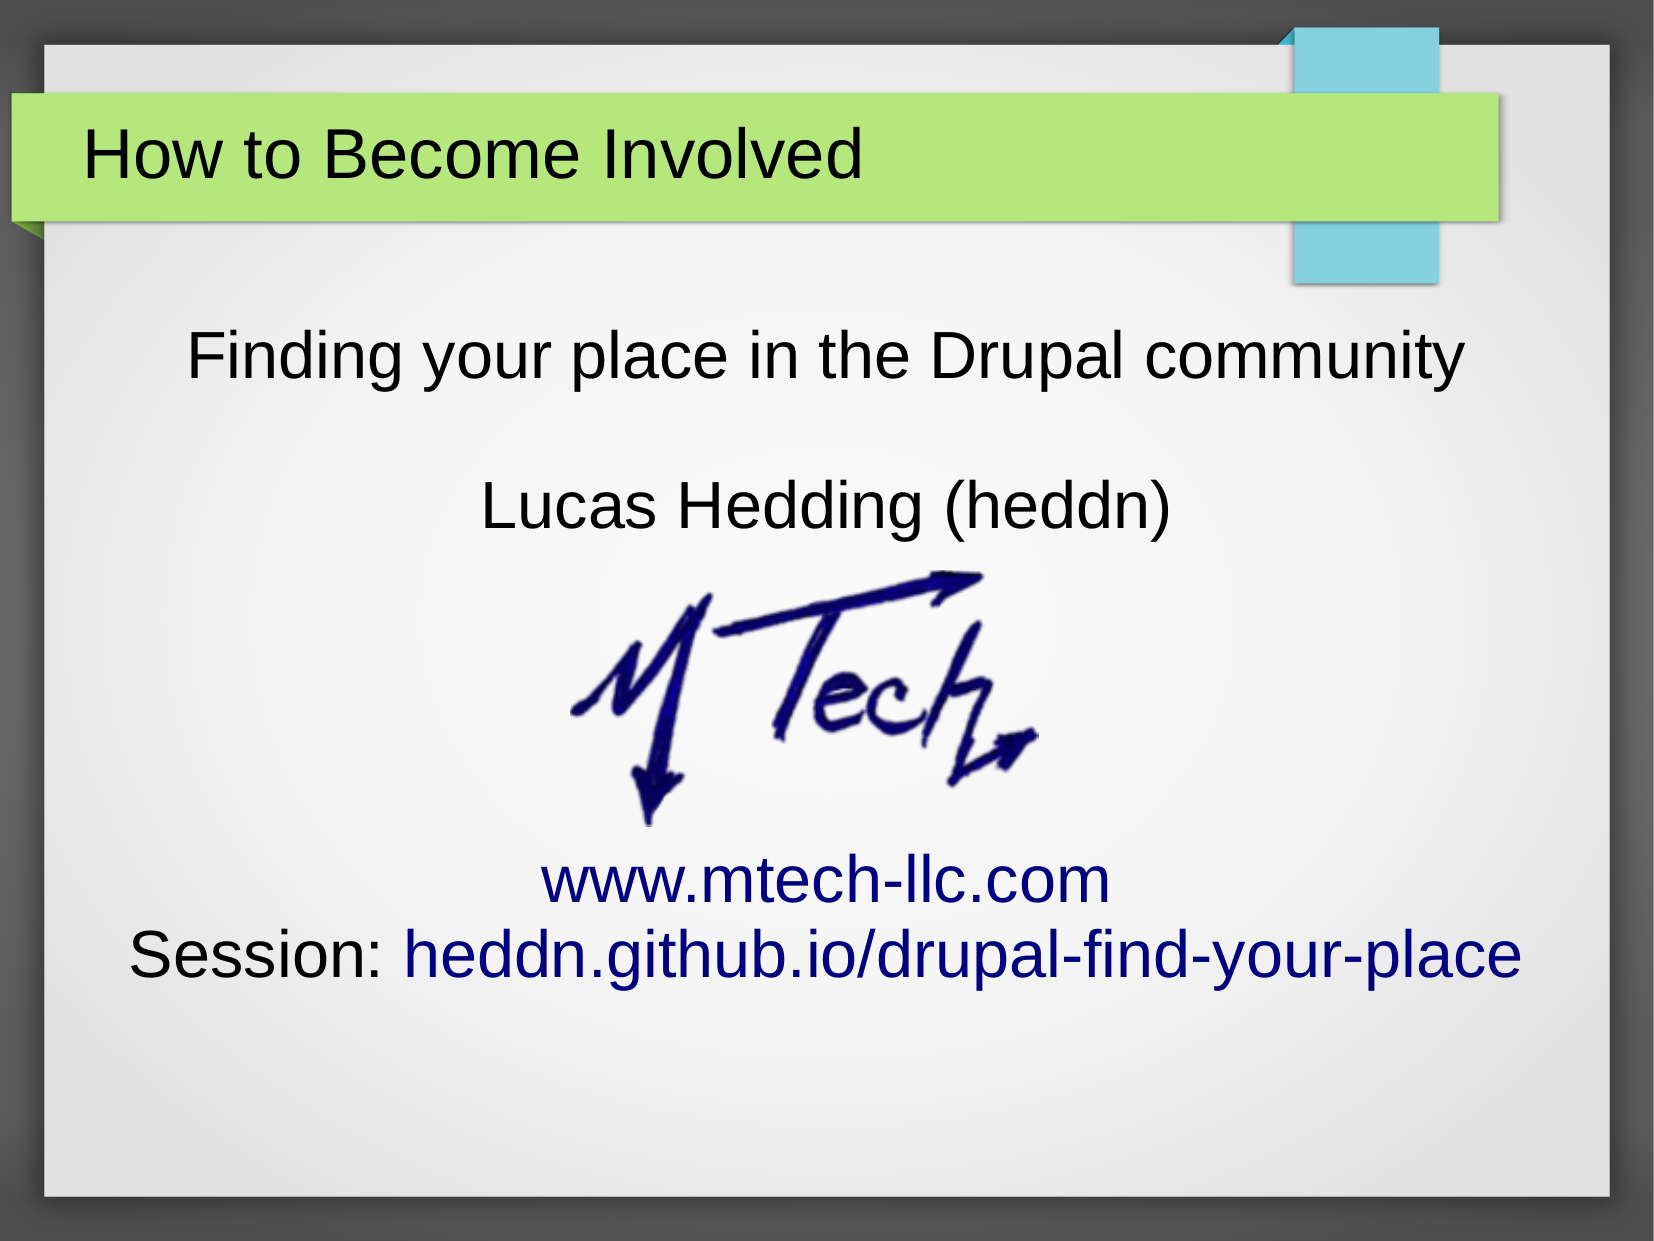

# How to Become Involved
Finding your place in the Drupal community
Lucas Hedding (heddn)
www.mtech-llc.com
Session: heddn.github.io/drupal-find-your-place